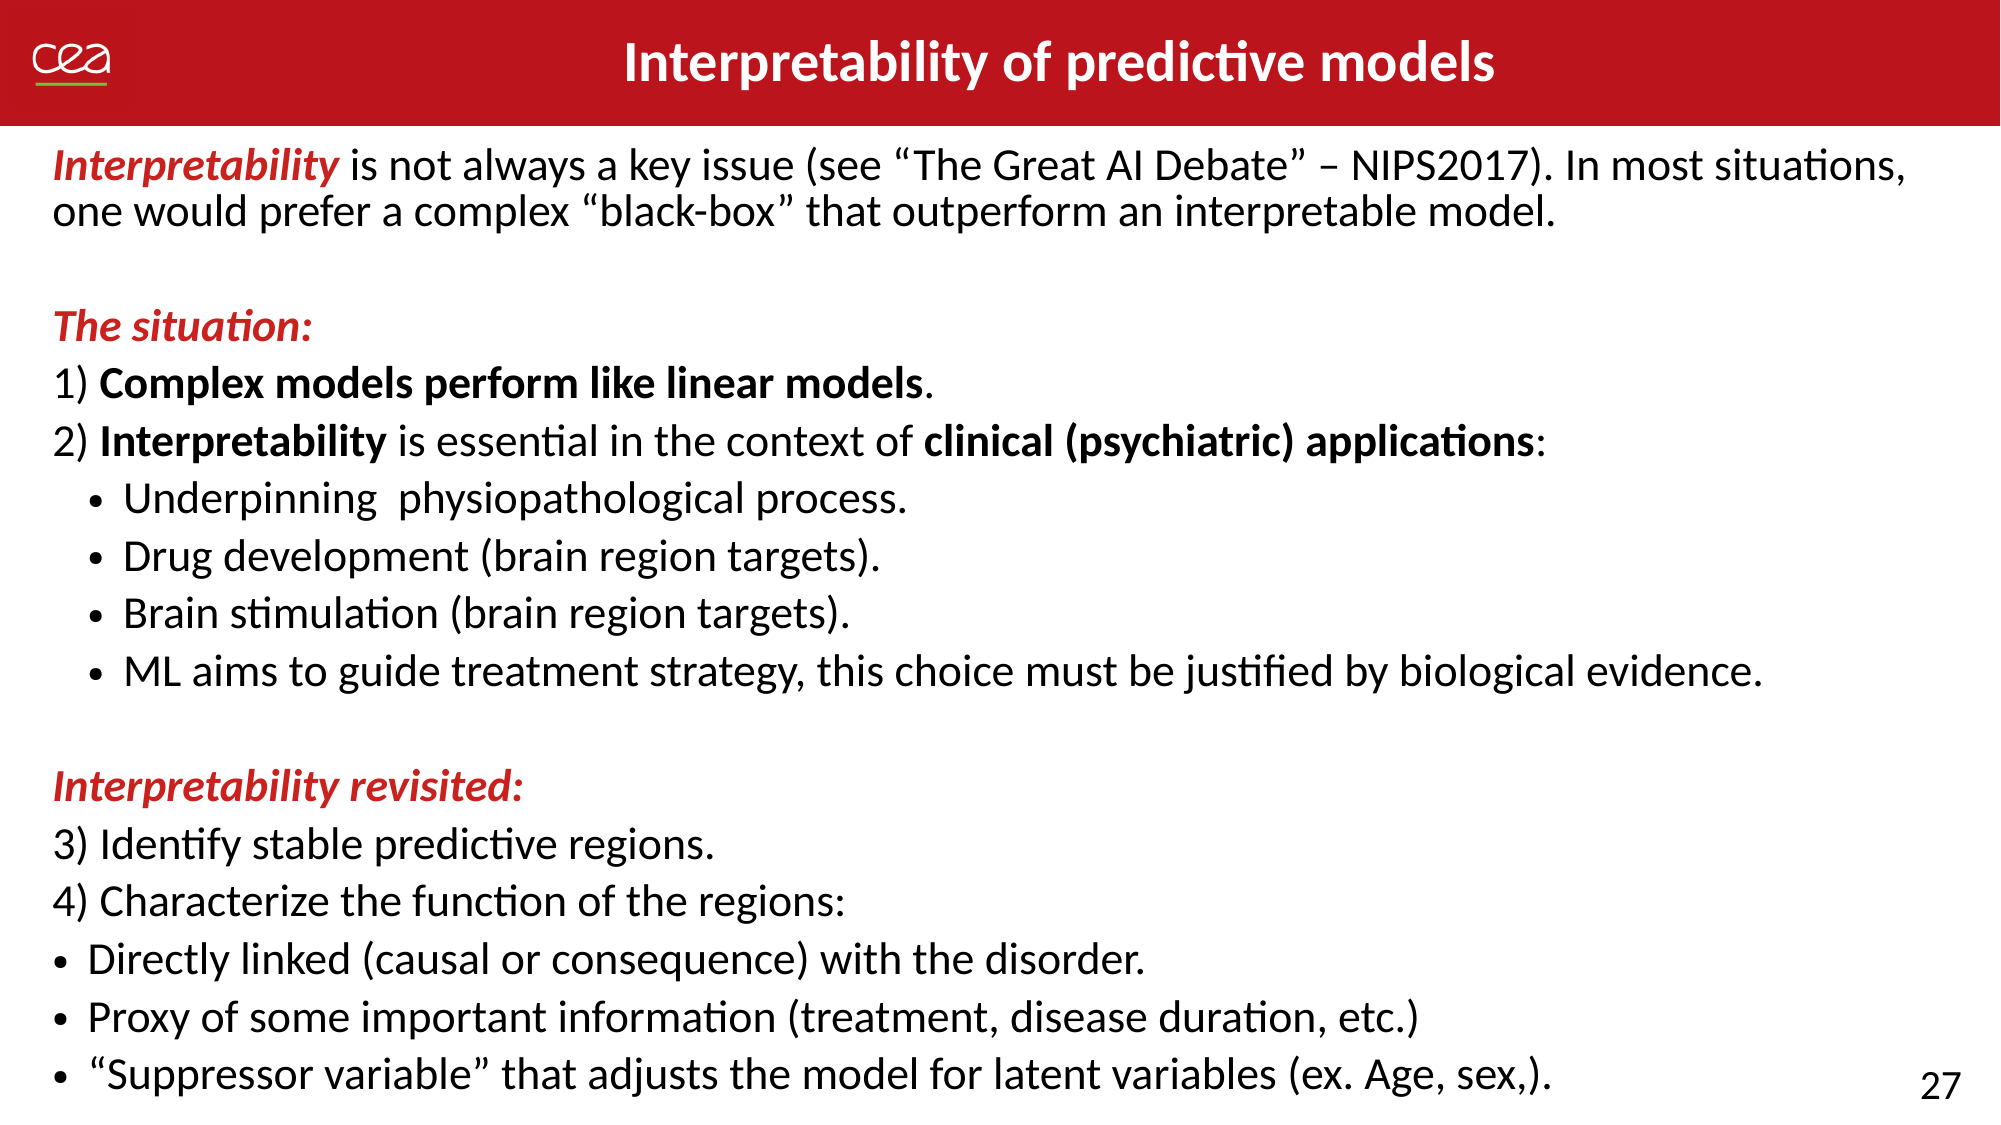

# Interpretability of predictive models
Interpretability is not always a key issue (see “The Great AI Debate” – NIPS2017). In most situations, one would prefer a complex “black-box” that outperform an interpretable model.
The situation:
 Complex models perform like linear models.
 Interpretability is essential in the context of clinical (psychiatric) applications:
Underpinning physiopathological process.
Drug development (brain region targets).
Brain stimulation (brain region targets).
ML aims to guide treatment strategy, this choice must be justified by biological evidence.
Interpretability revisited:
 Identify stable predictive regions.
 Characterize the function of the regions:
Directly linked (causal or consequence) with the disorder.
Proxy of some important information (treatment, disease duration, etc.)
“Suppressor variable” that adjusts the model for latent variables (ex. Age, sex,).